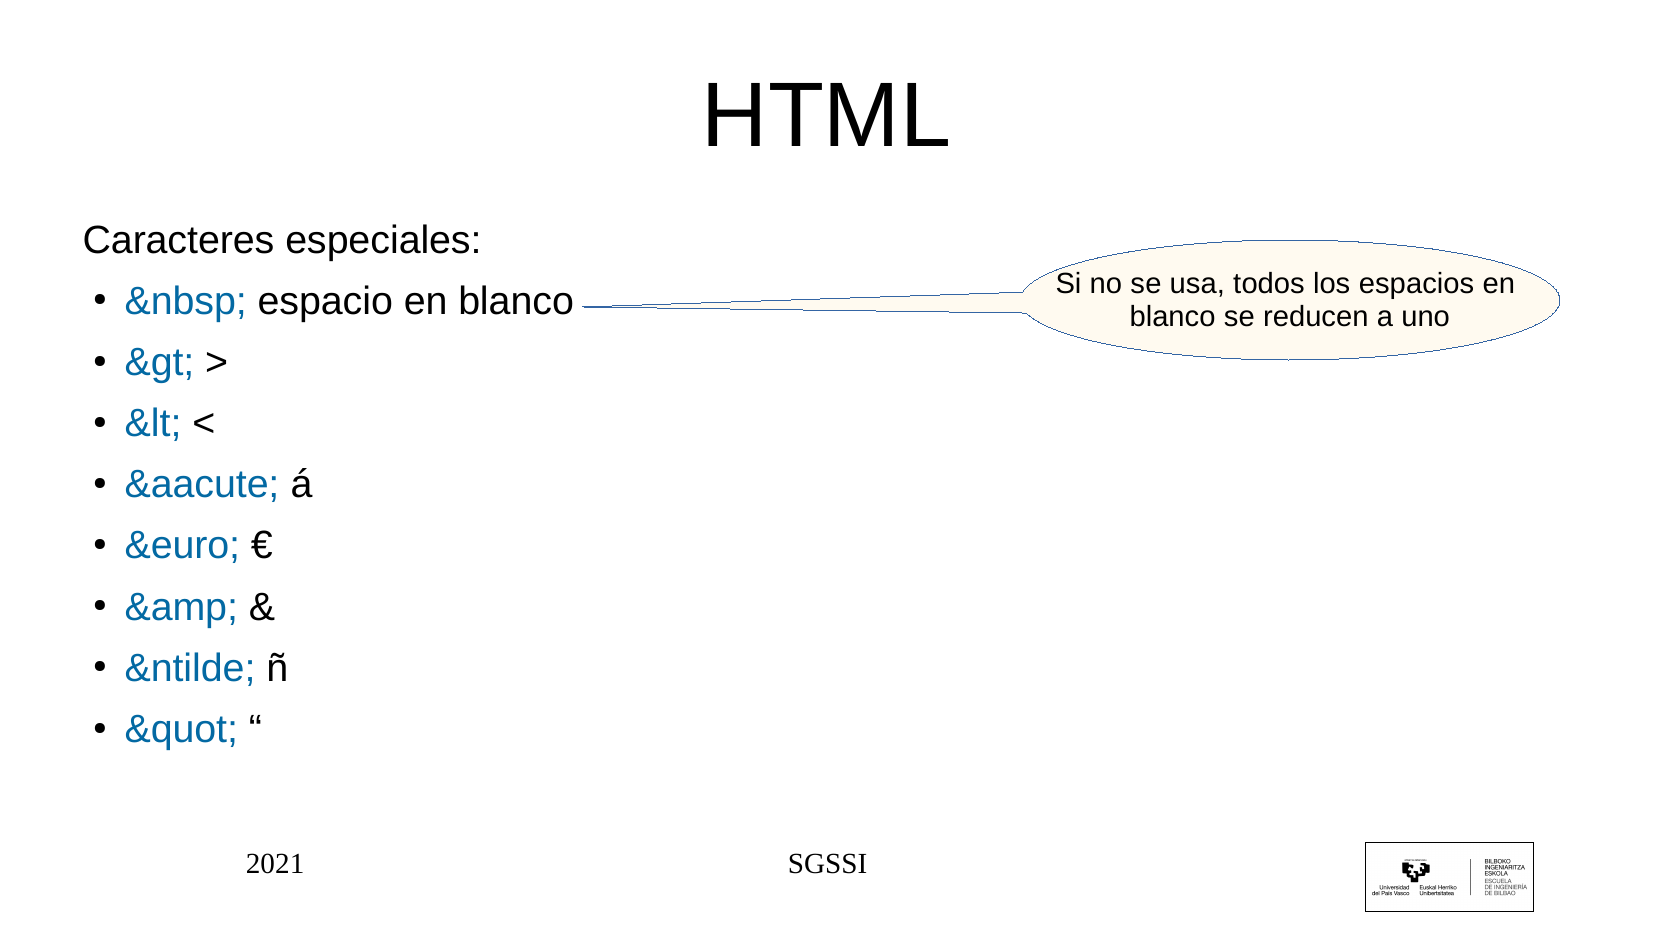

# HTML
Caracteres especiales:
&nbsp; espacio en blanco
&gt; >
&lt; <
&aacute; á
&euro; €
&amp; &
&ntilde; ñ
&quot; “
Si no se usa, todos los espacios en
blanco se reducen a uno